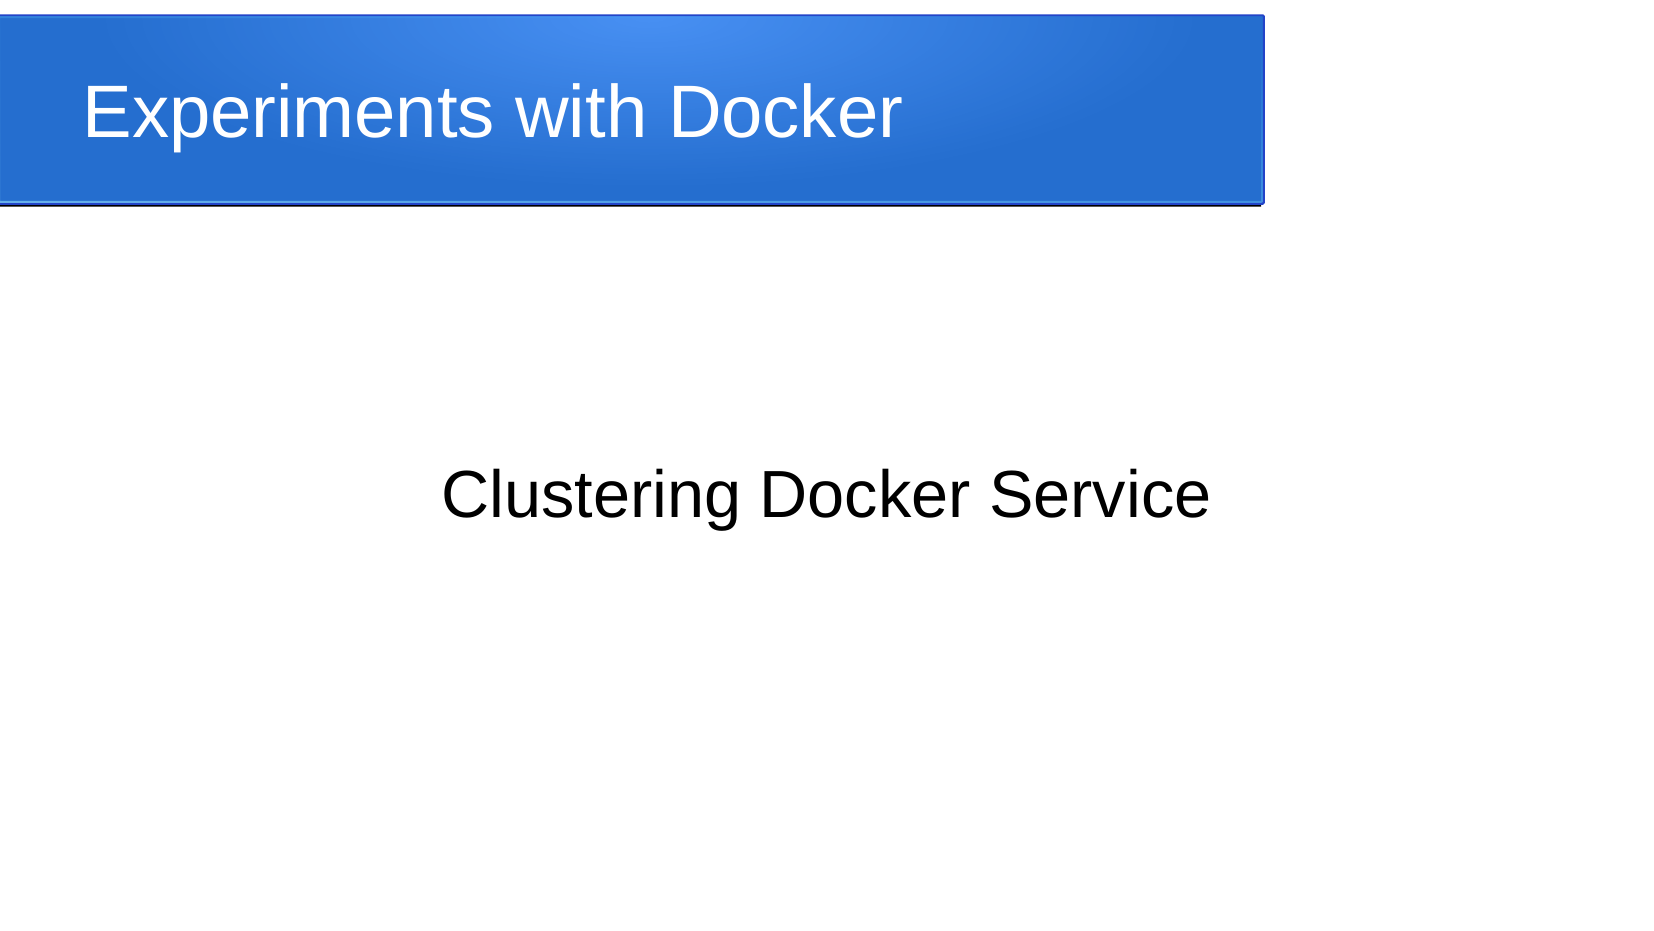

# Experiments with Docker
Clustering Docker Service